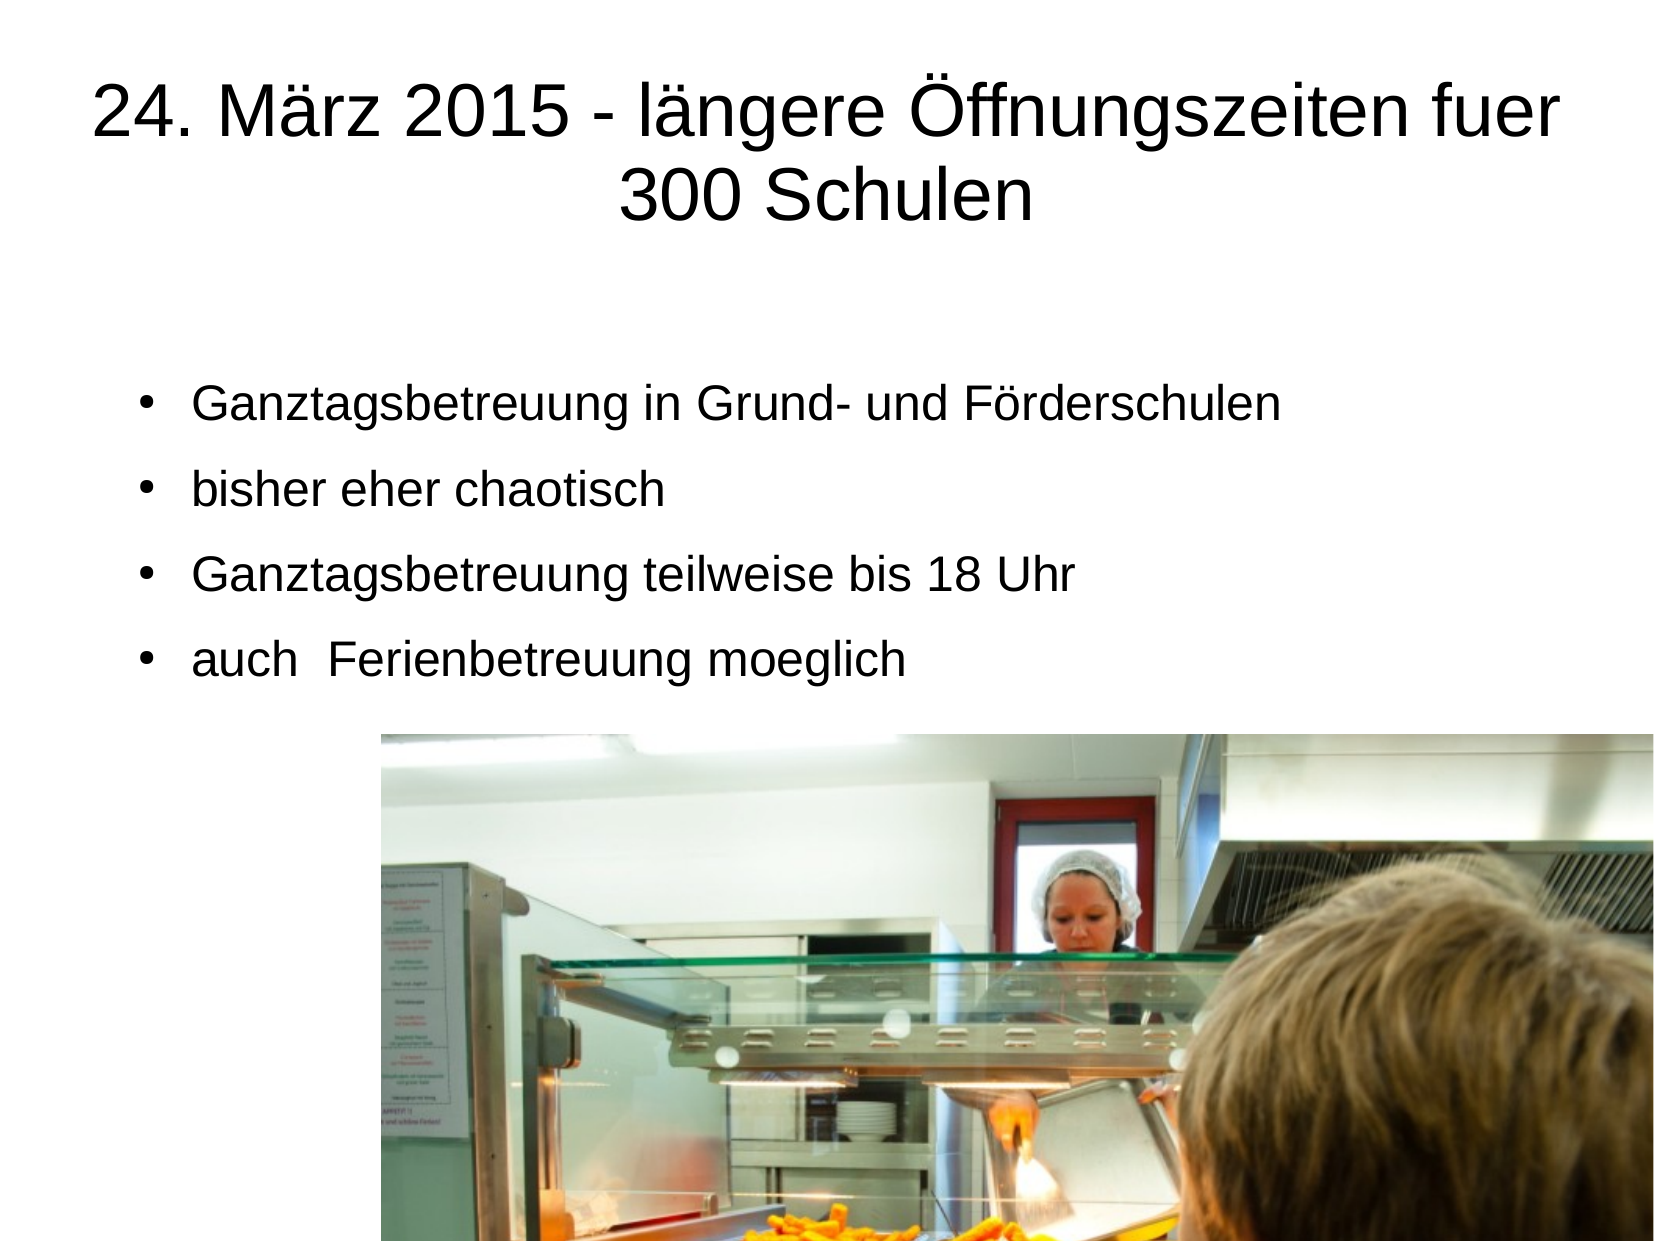

# 24. März 2015 - längere Öffnungszeiten fuer 300 Schulen
Ganztagsbetreuung in Grund- und Förderschulen
bisher eher chaotisch
Ganztagsbetreuung teilweise bis 18 Uhr
auch Ferienbetreuung moeglich